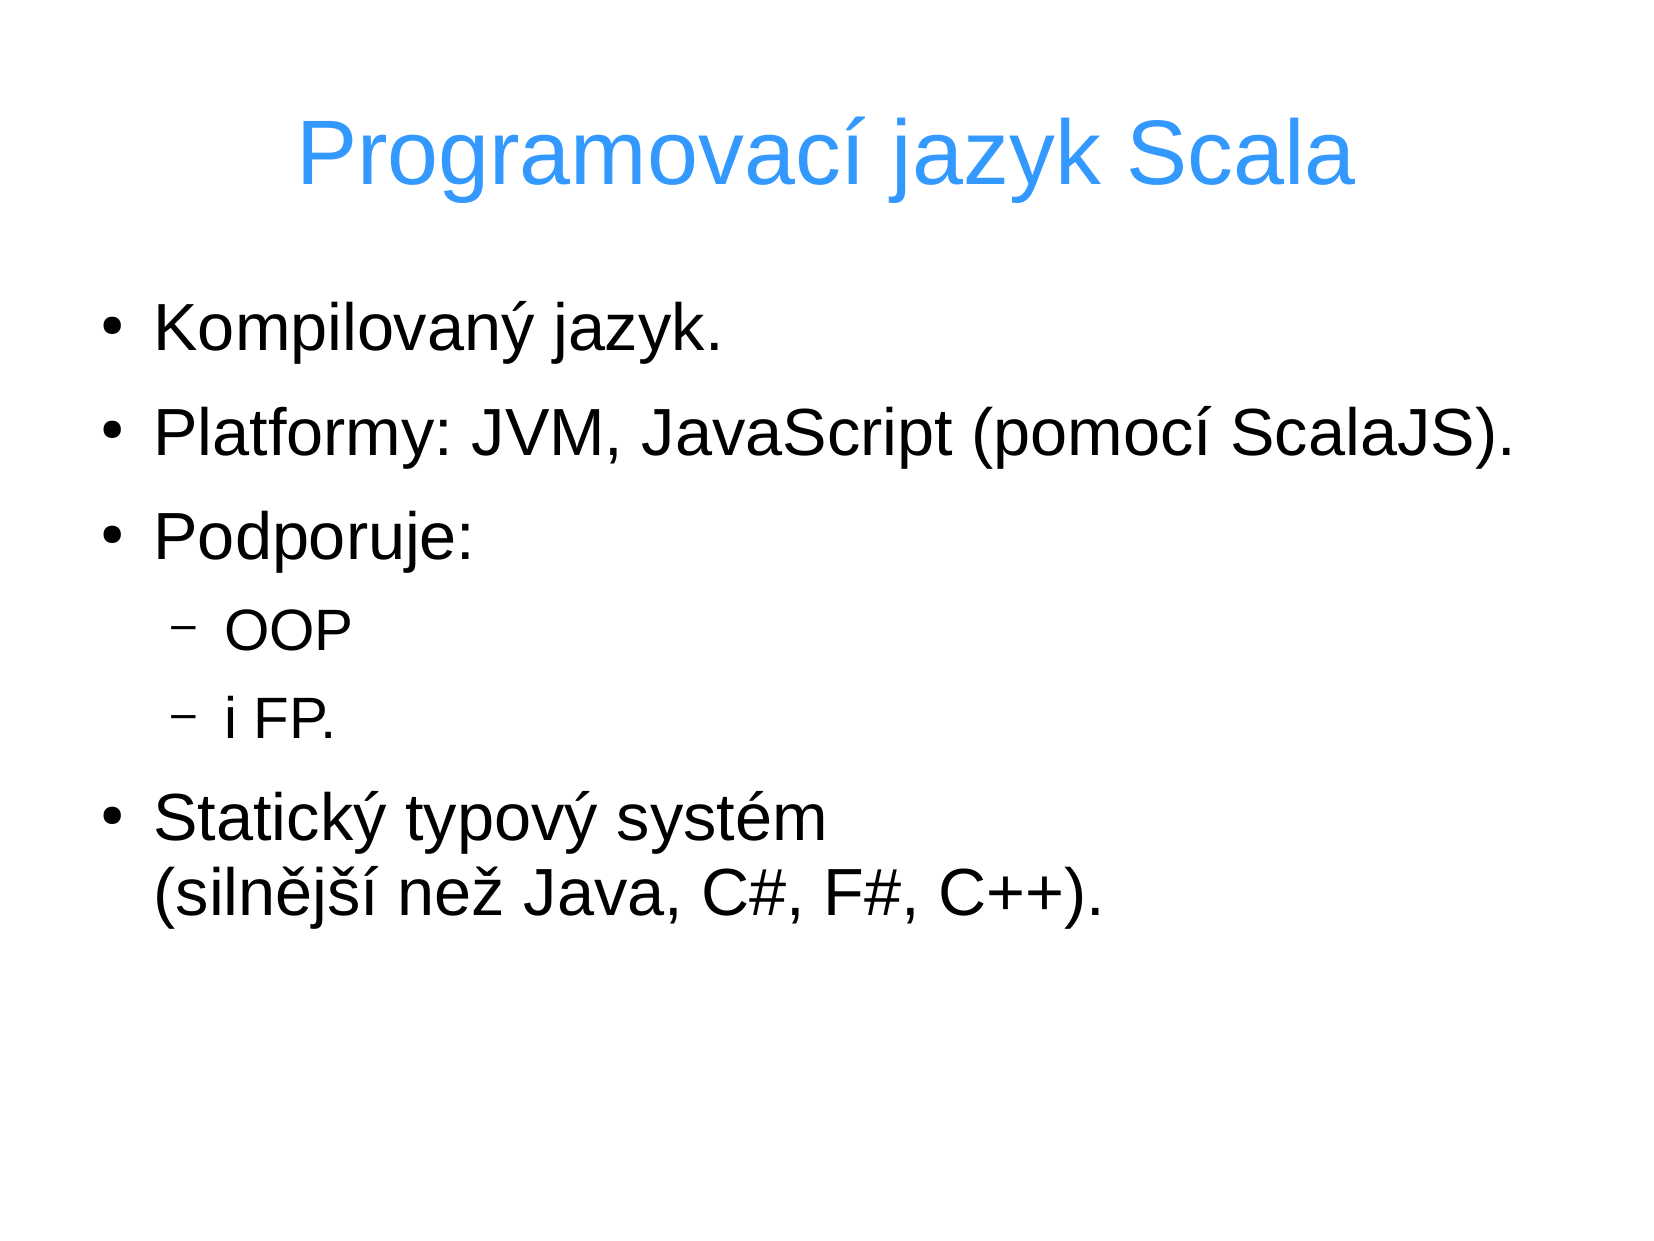

# Programovací jazyk Scala
Kompilovaný jazyk.
Platformy: JVM, JavaScript (pomocí ScalaJS).
Podporuje:
OOP
i FP.
Statický typový systém
(silnější než Java, C#, F#, C++).